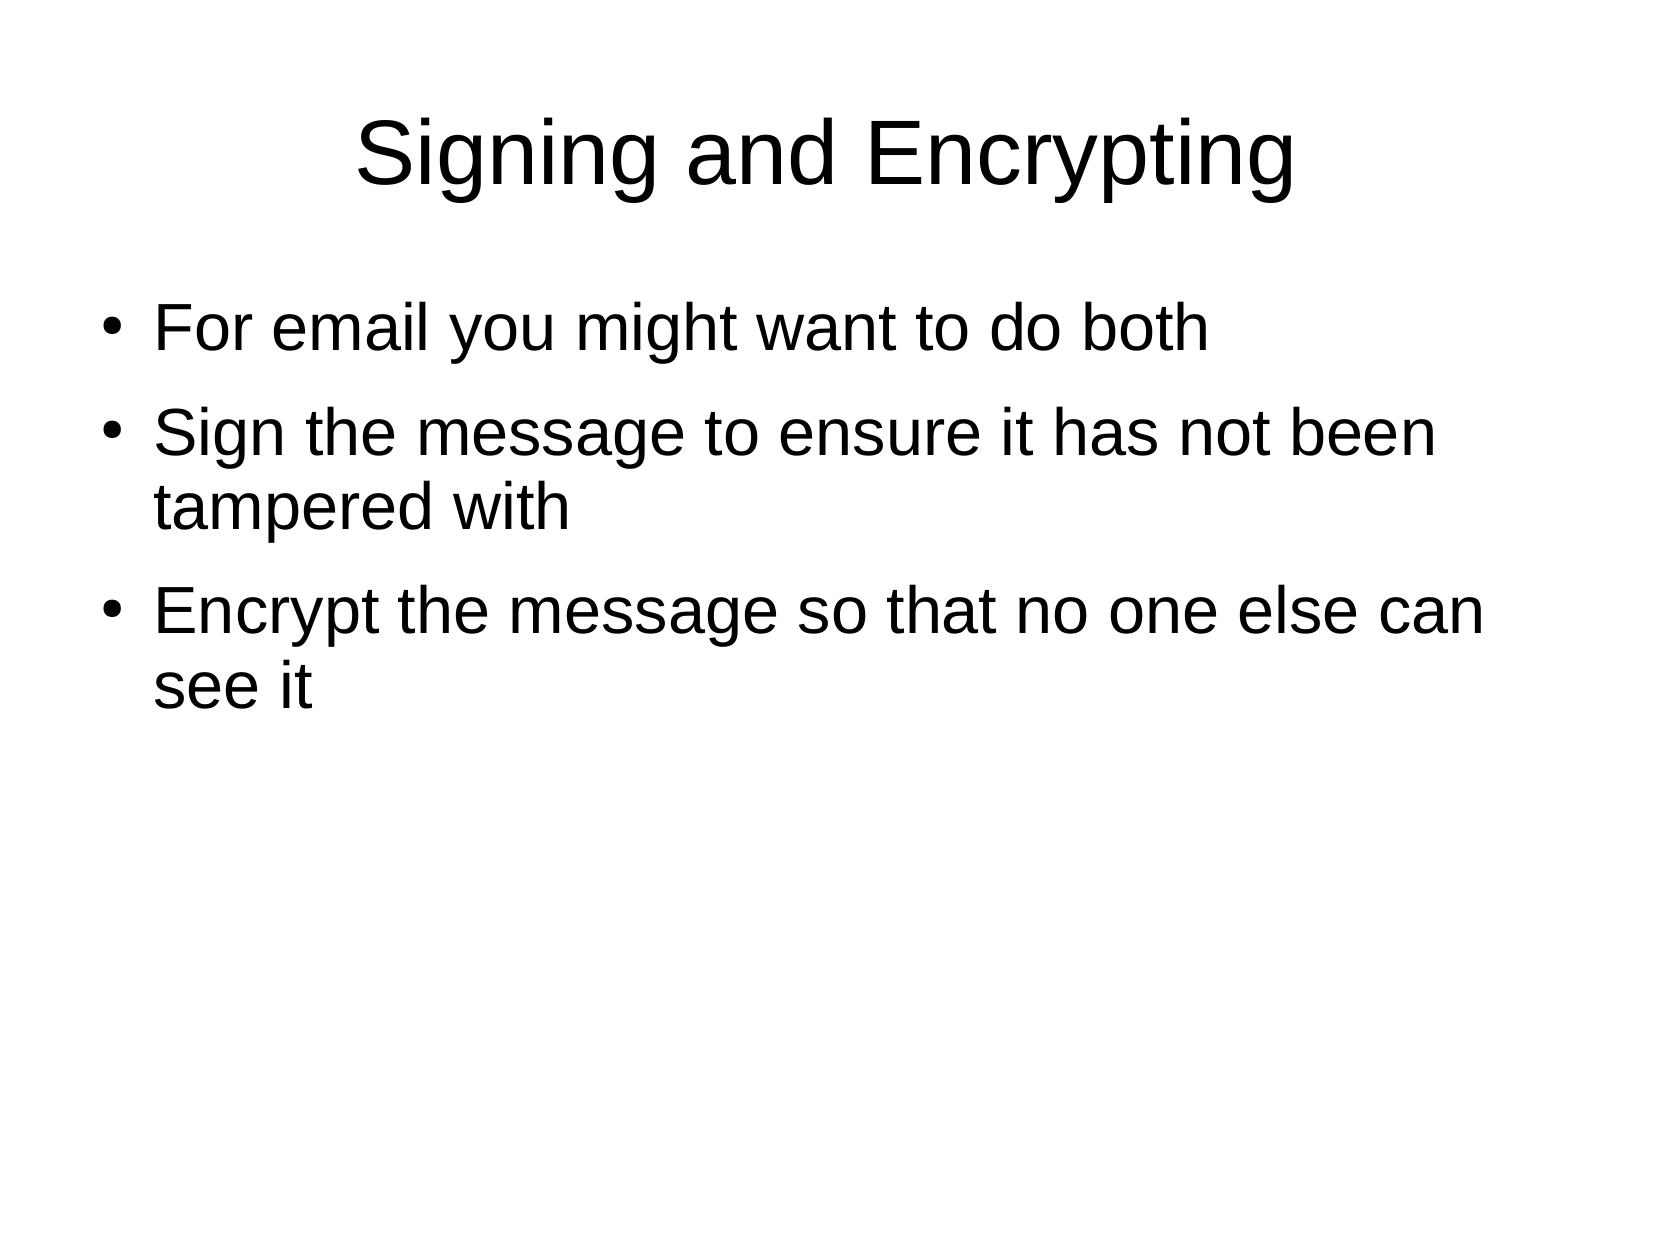

# Signing and Encrypting
For email you might want to do both
Sign the message to ensure it has not been tampered with
Encrypt the message so that no one else can see it